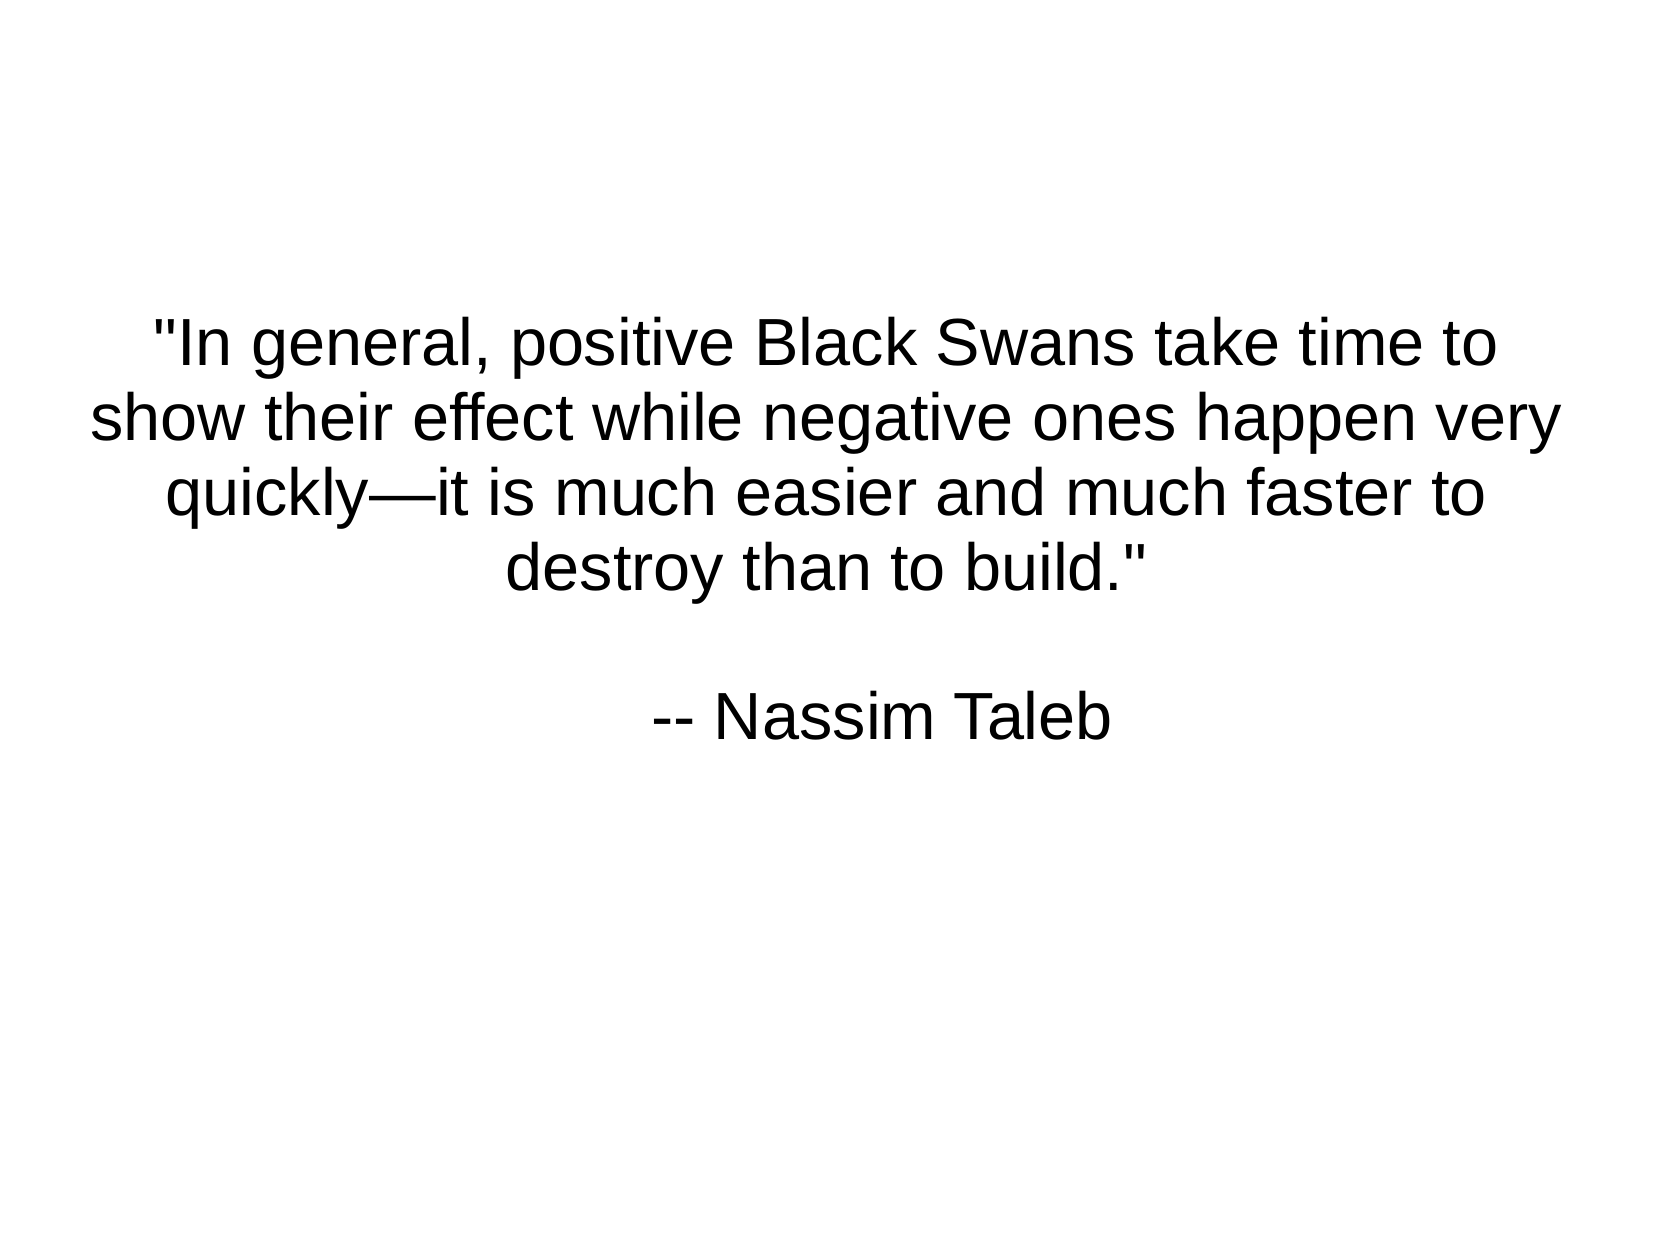

# "In general, positive Black Swans take time to show their effect while negative ones happen very quickly—it is much easier and much faster to destroy than to build."
 -- Nassim Taleb